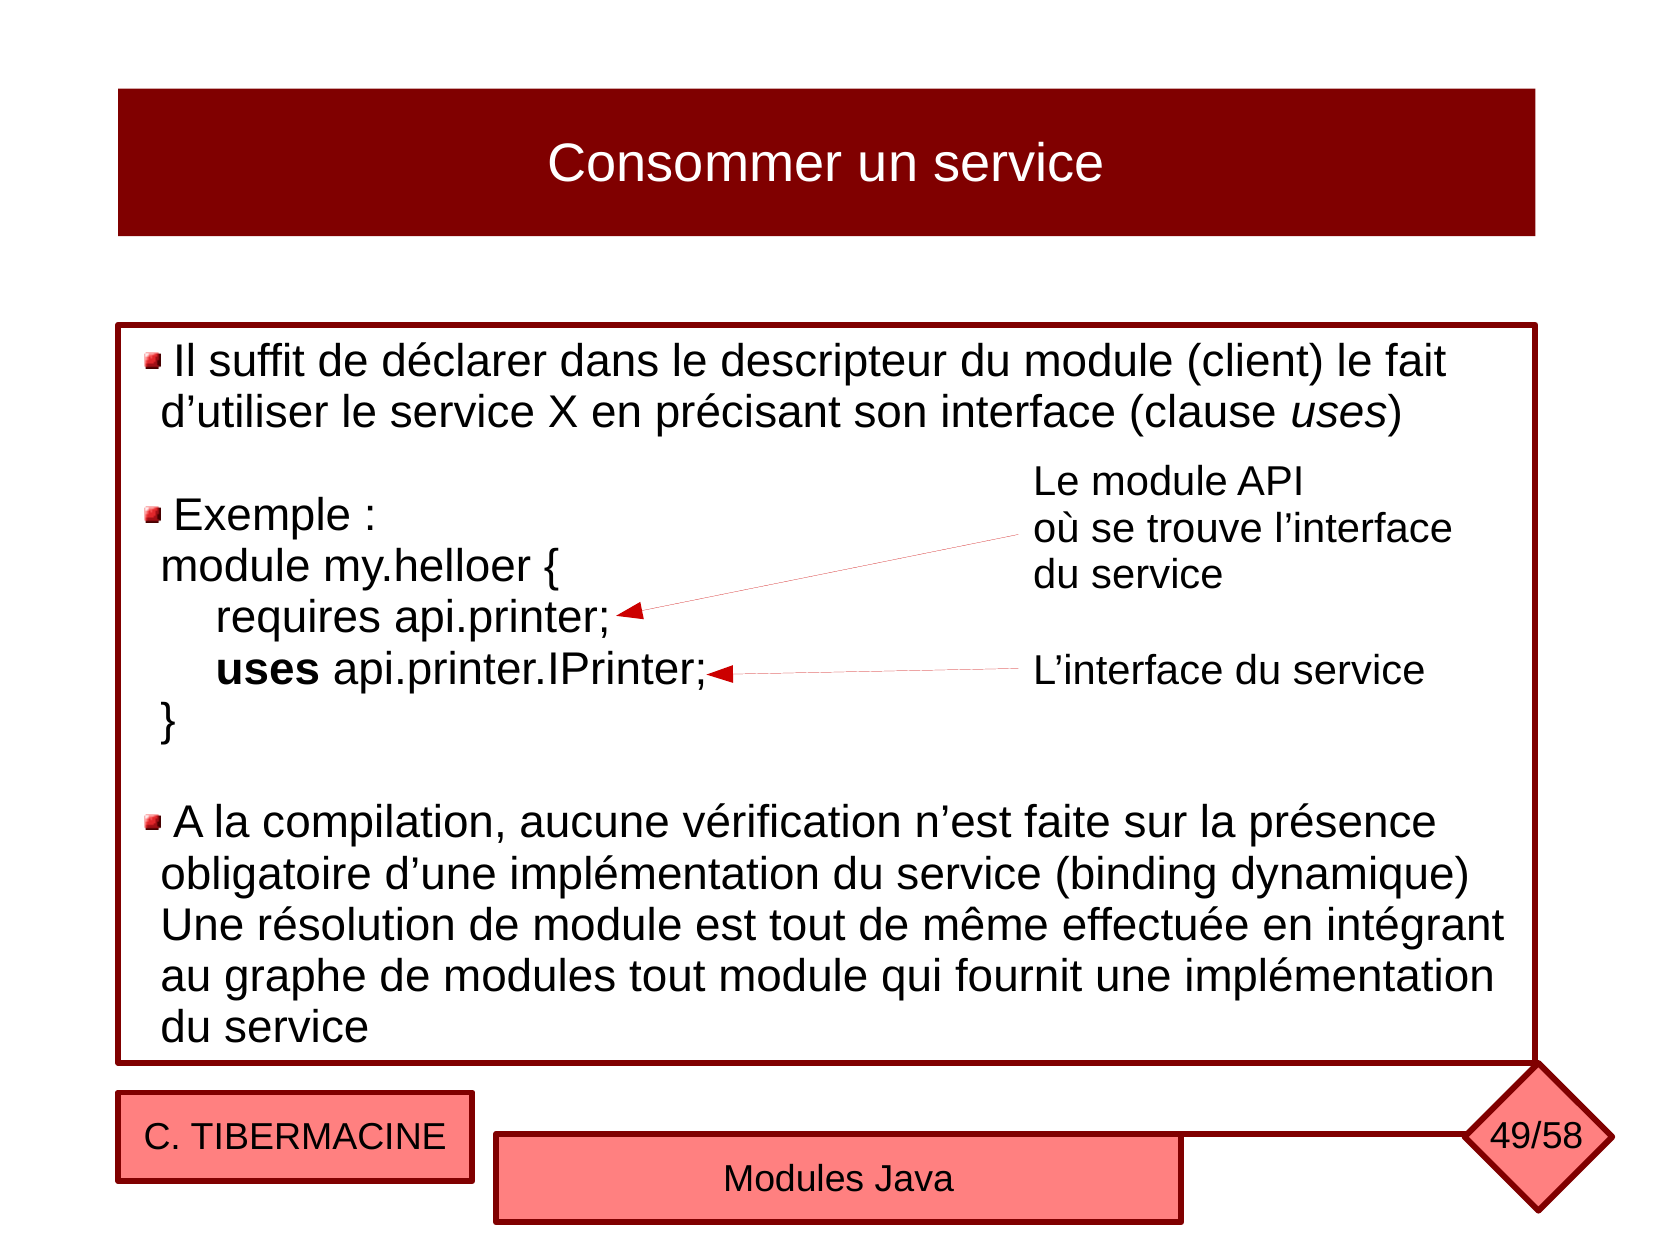

Consommer un service
 Il suffit de déclarer dans le descripteur du module (client) le fait
d’utiliser le service X en précisant son interface (clause uses)
 Exemple :
module my.helloer {
requires api.printer;
uses api.printer.IPrinter;
}
 A la compilation, aucune vérification n’est faite sur la présence
obligatoire d’une implémentation du service (binding dynamique)
Une résolution de module est tout de même effectuée en intégrant
au graphe de modules tout module qui fournit une implémentation
du service
Le module API
où se trouve l’interface
du service
L’interface du service
C. TIBERMACINE
Modules Java